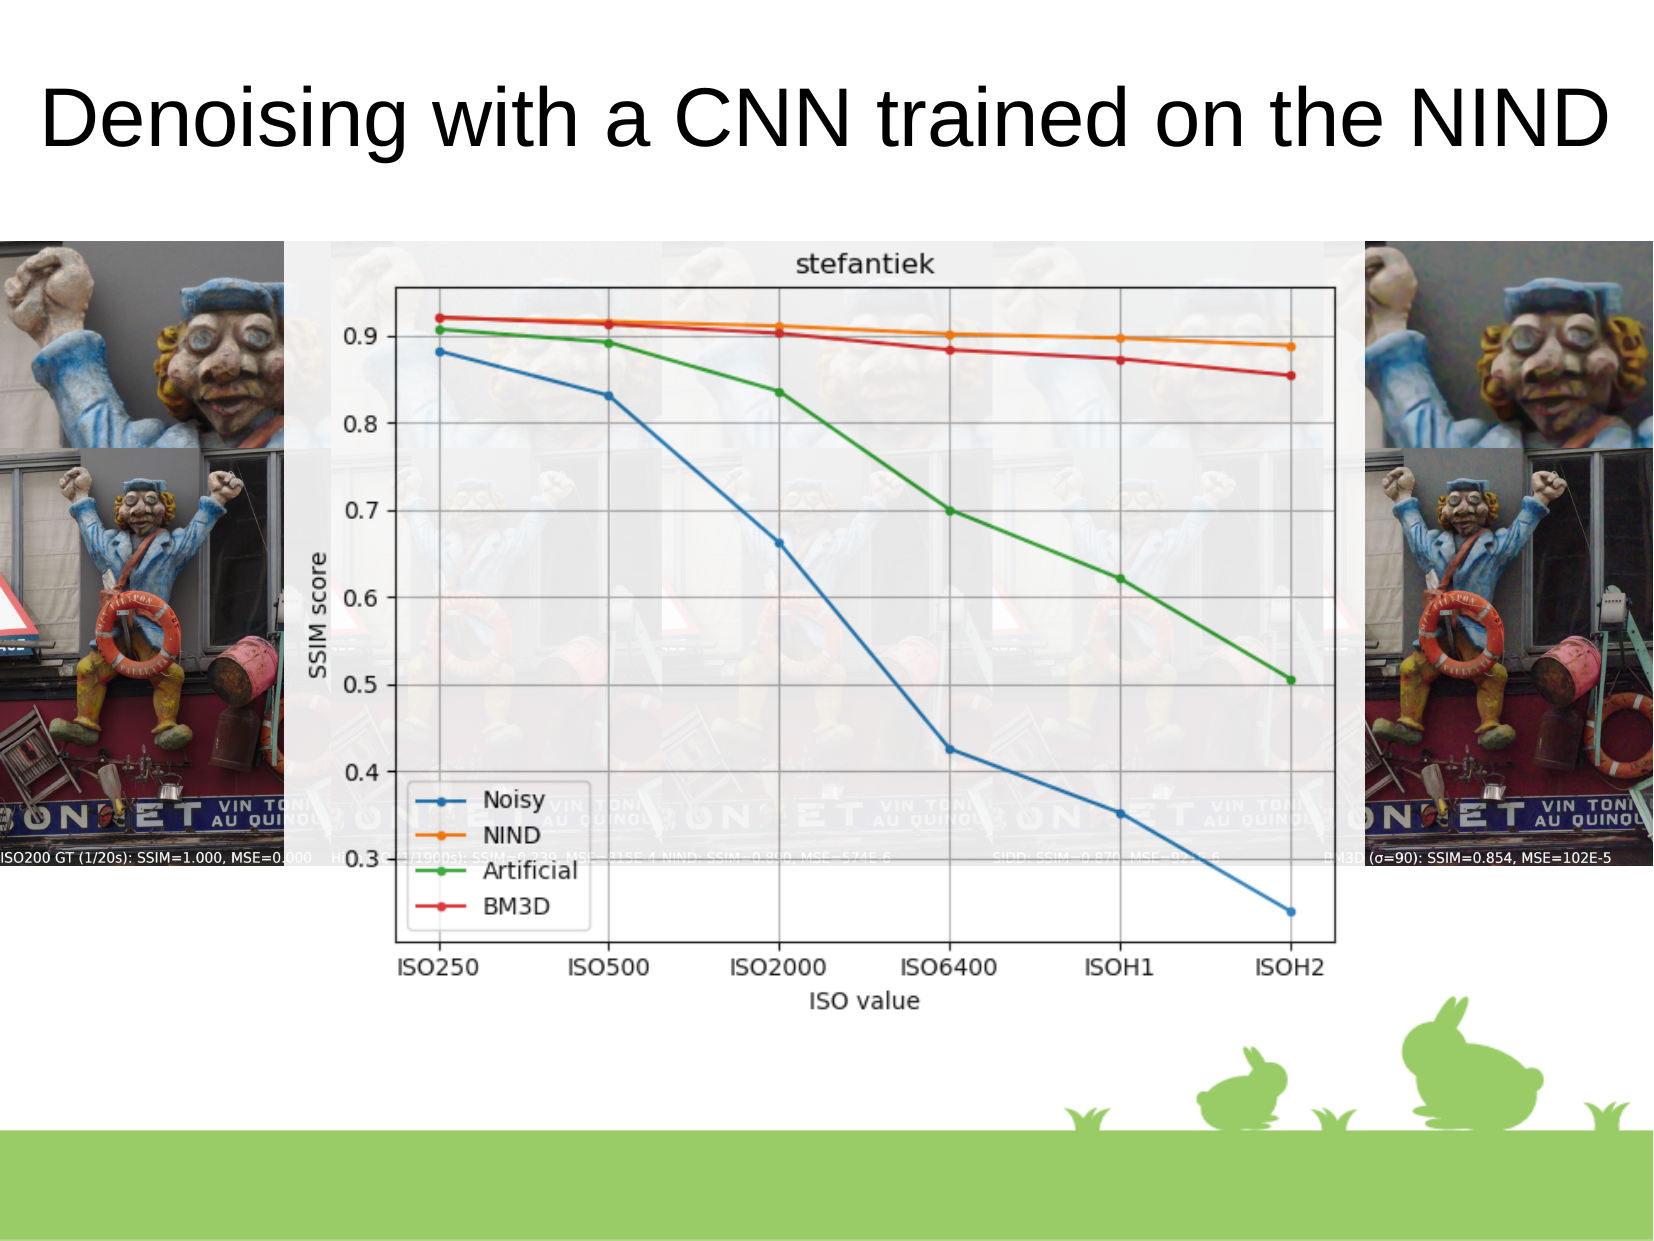

# Denoising with a CNN trained on the NIND